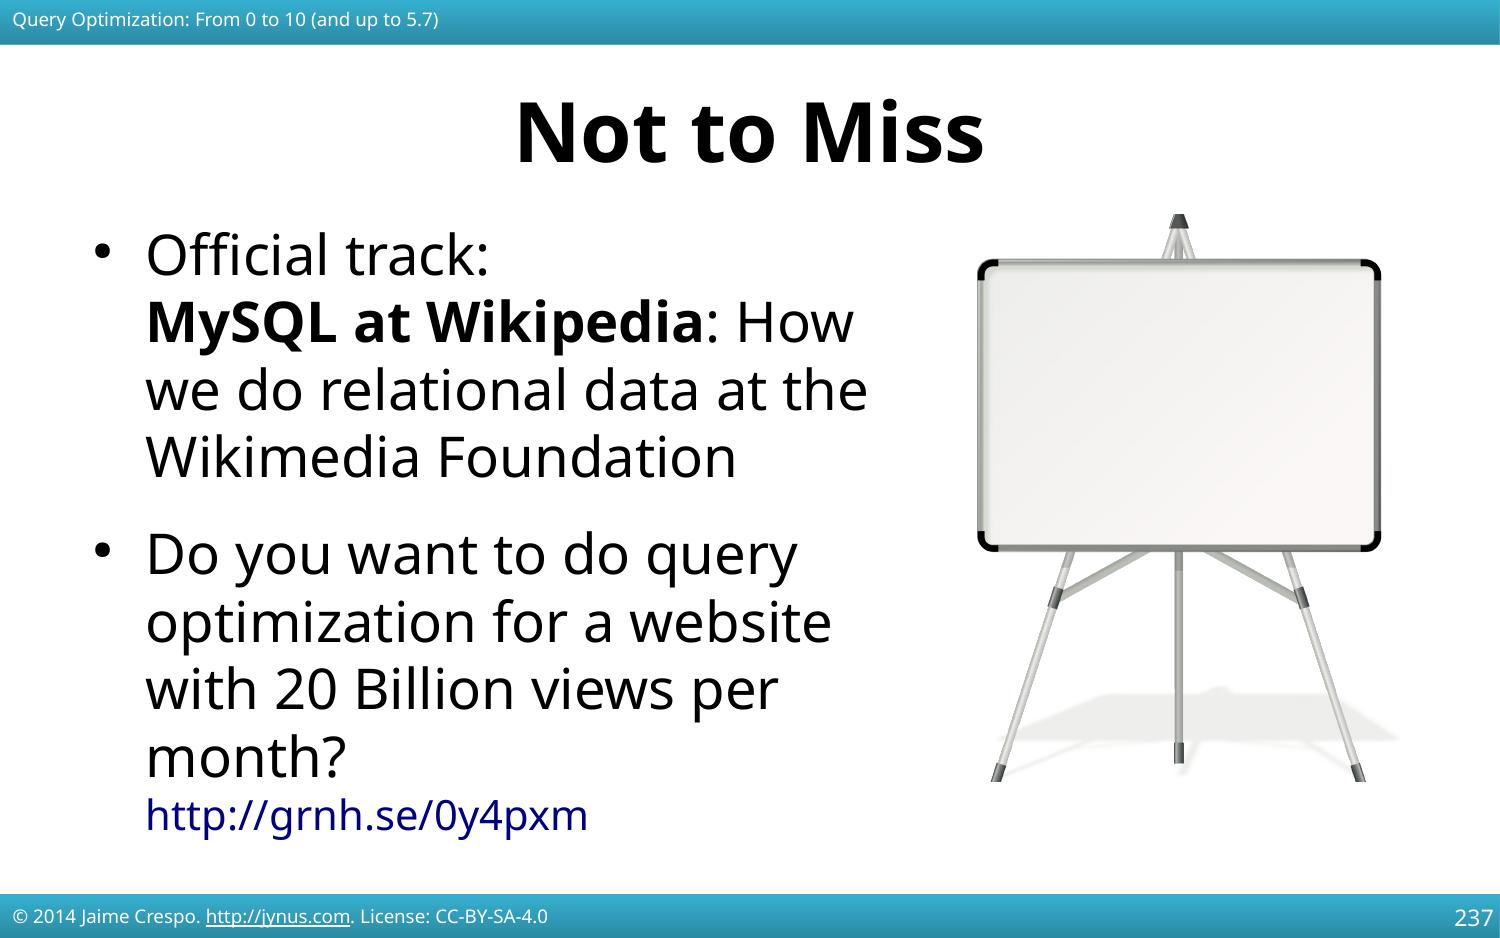

# Not to Miss
Official track:
MySQL at Wikipedia: How we do relational data at the Wikimedia Foundation
Do you want to do query optimization for a website with 20 Billion views per month?
http://grnh.se/0y4pxm